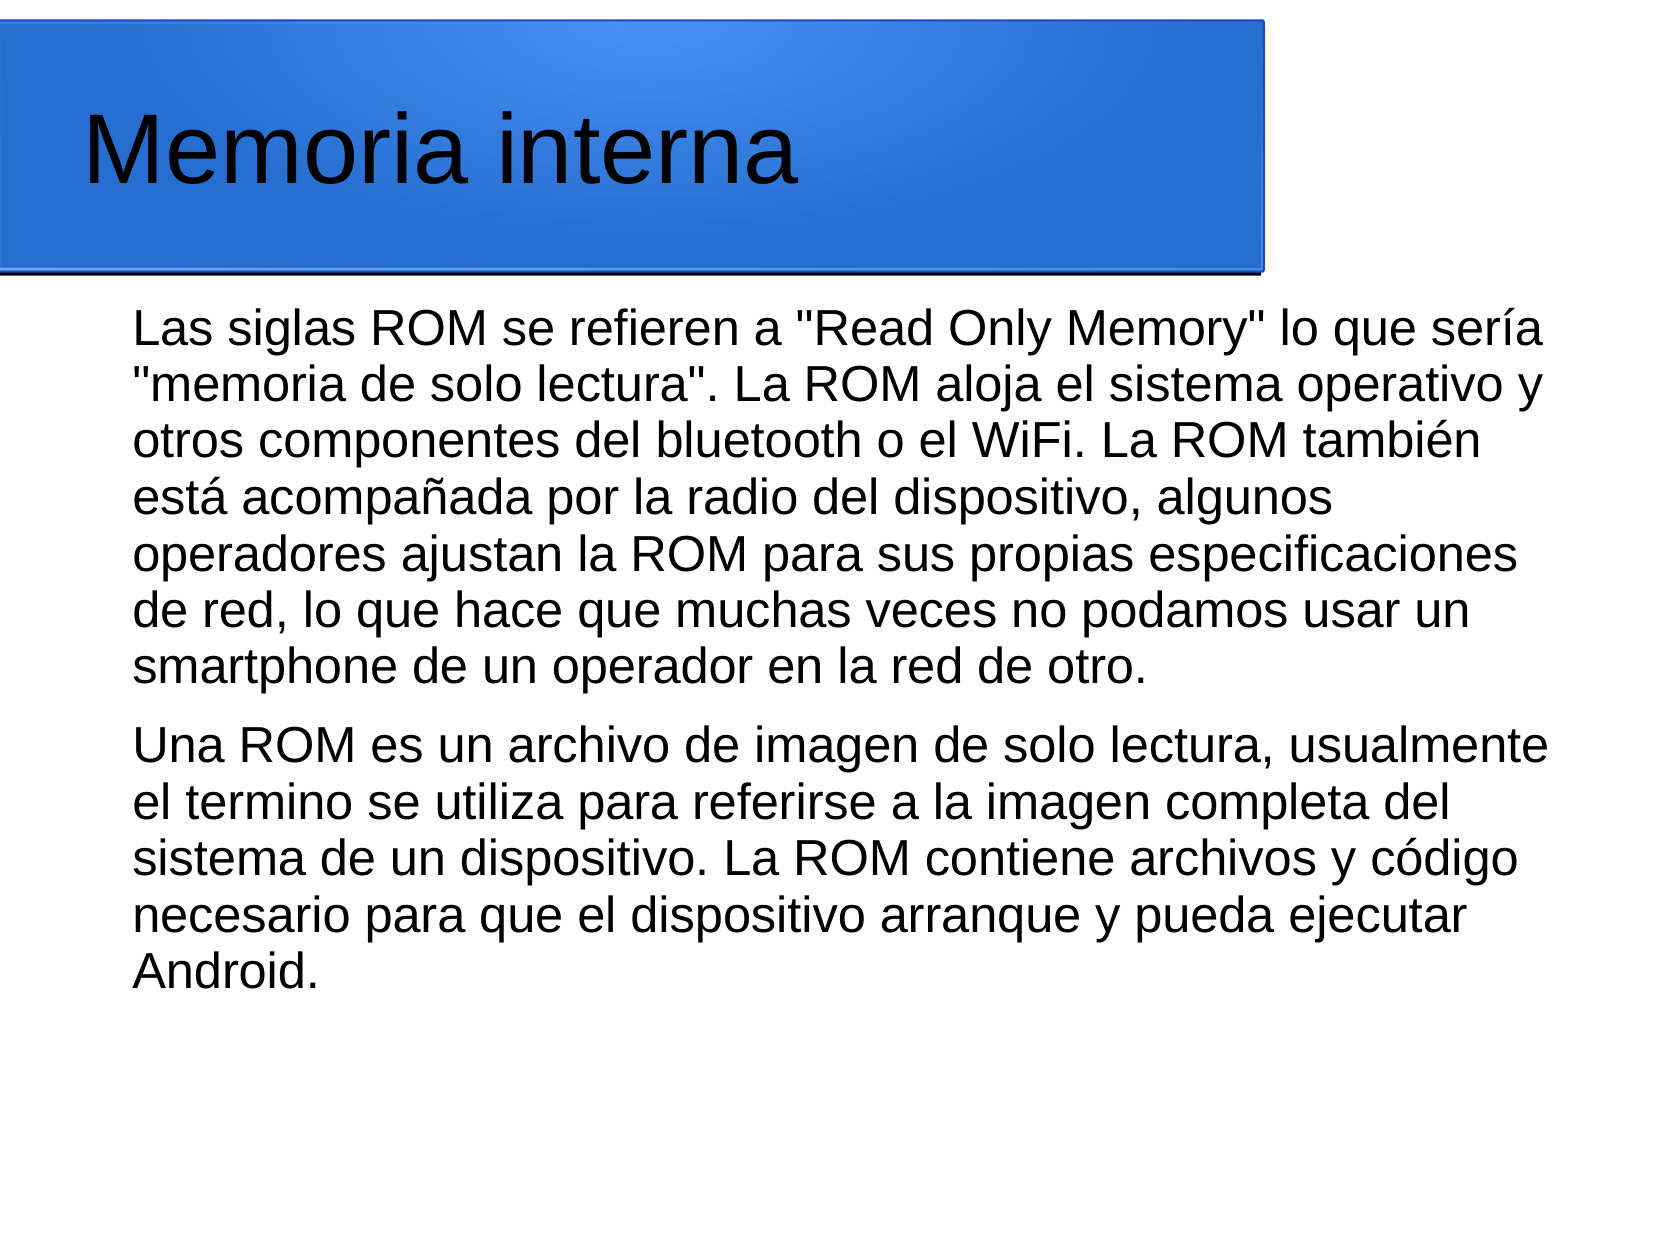

# Memoria interna
Las siglas ROM se refieren a "Read Only Memory" lo que sería "memoria de solo lectura". La ROM aloja el sistema operativo y otros componentes del bluetooth o el WiFi. La ROM también está acompañada por la radio del dispositivo, algunos operadores ajustan la ROM para sus propias especificaciones de red, lo que hace que muchas veces no podamos usar un smartphone de un operador en la red de otro.
Una ROM es un archivo de imagen de solo lectura, usualmente el termino se utiliza para referirse a la imagen completa del sistema de un dispositivo. La ROM contiene archivos y código necesario para que el dispositivo arranque y pueda ejecutar Android.